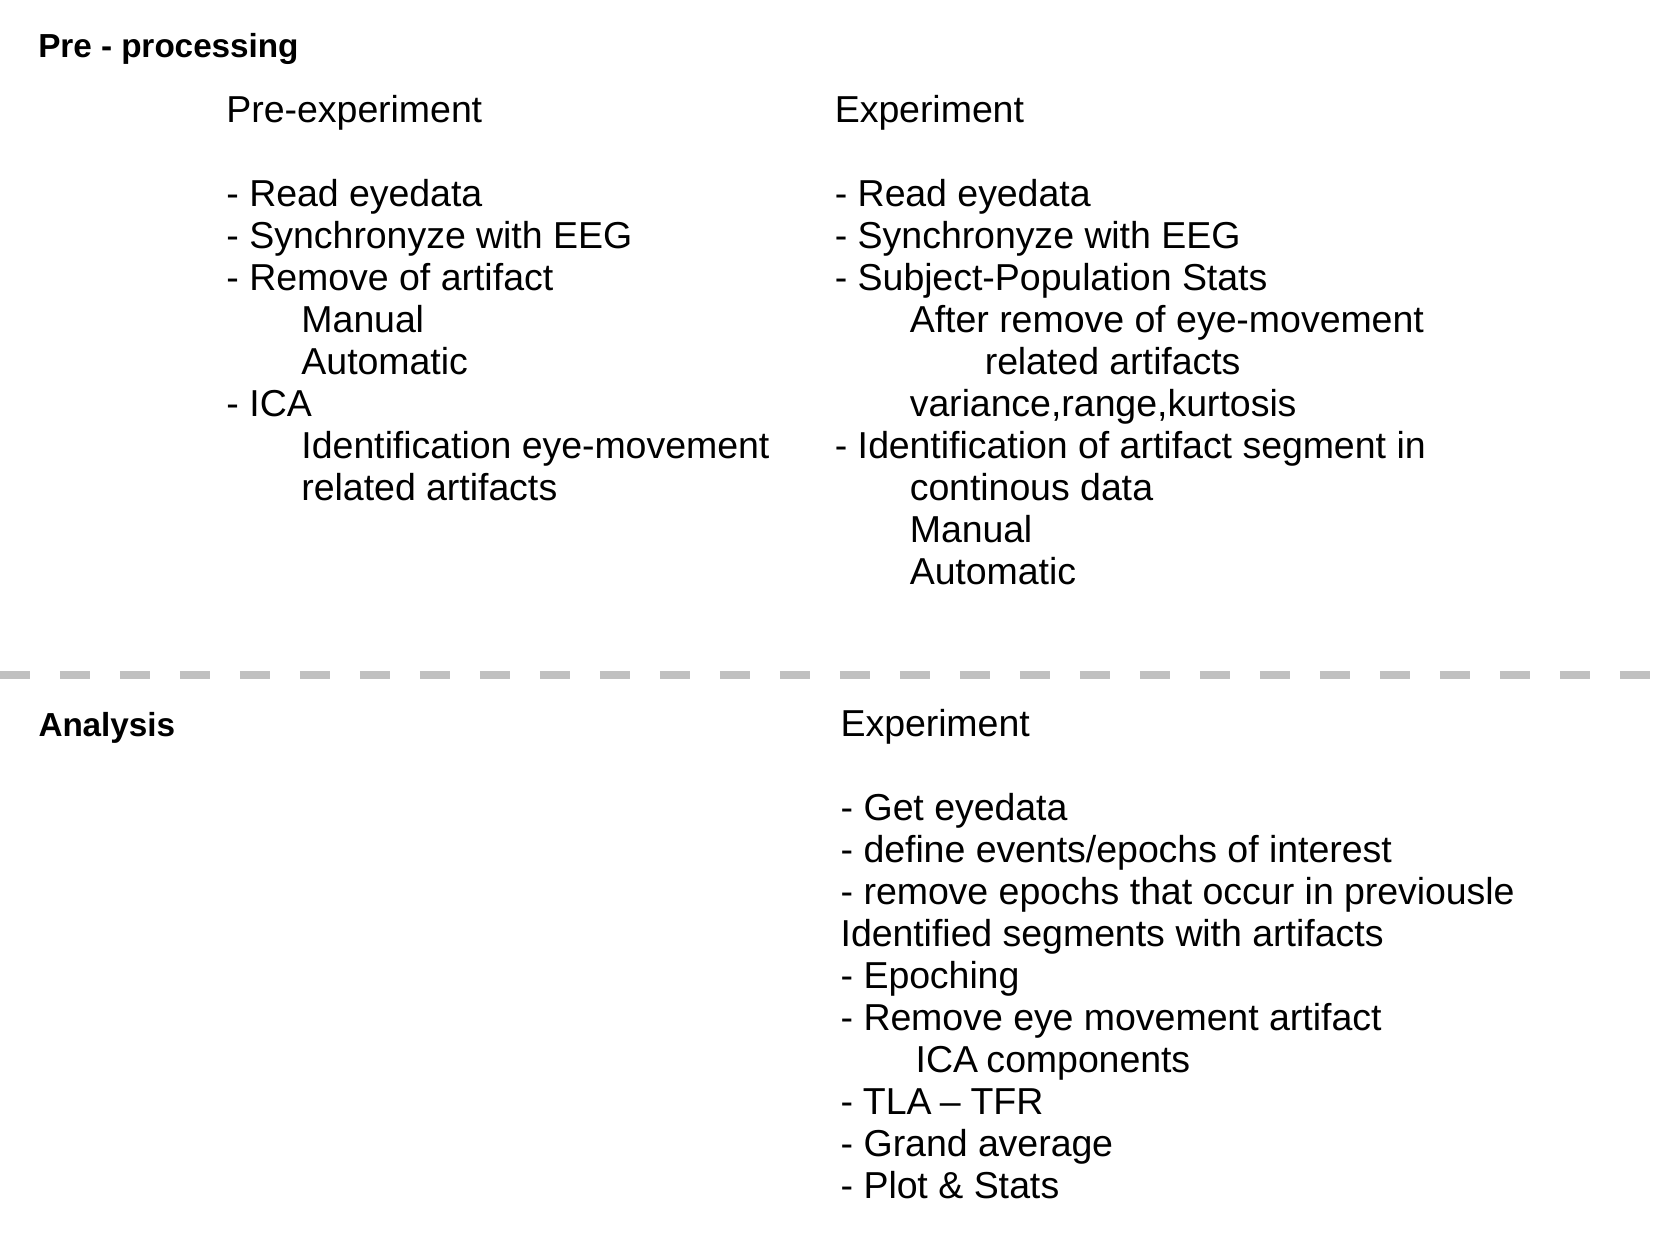

Pre - processing
Pre-experiment
- Read eyedata
- Synchronyze with EEG
- Remove of artifact
	Manual
	Automatic
- ICA
	Identification eye-movement
	related artifacts
Experiment
- Read eyedata
- Synchronyze with EEG
- Subject-Population Stats
	After remove of eye-movement
		related artifacts
	variance,range,kurtosis
- Identification of artifact segment in
 	continous data
	Manual
	Automatic
Experiment
- Get eyedata
- define events/epochs of interest
- remove epochs that occur in previousle
Identified segments with artifacts
- Epoching
- Remove eye movement artifact
	ICA components
- TLA – TFR
- Grand average
- Plot & Stats
Analysis